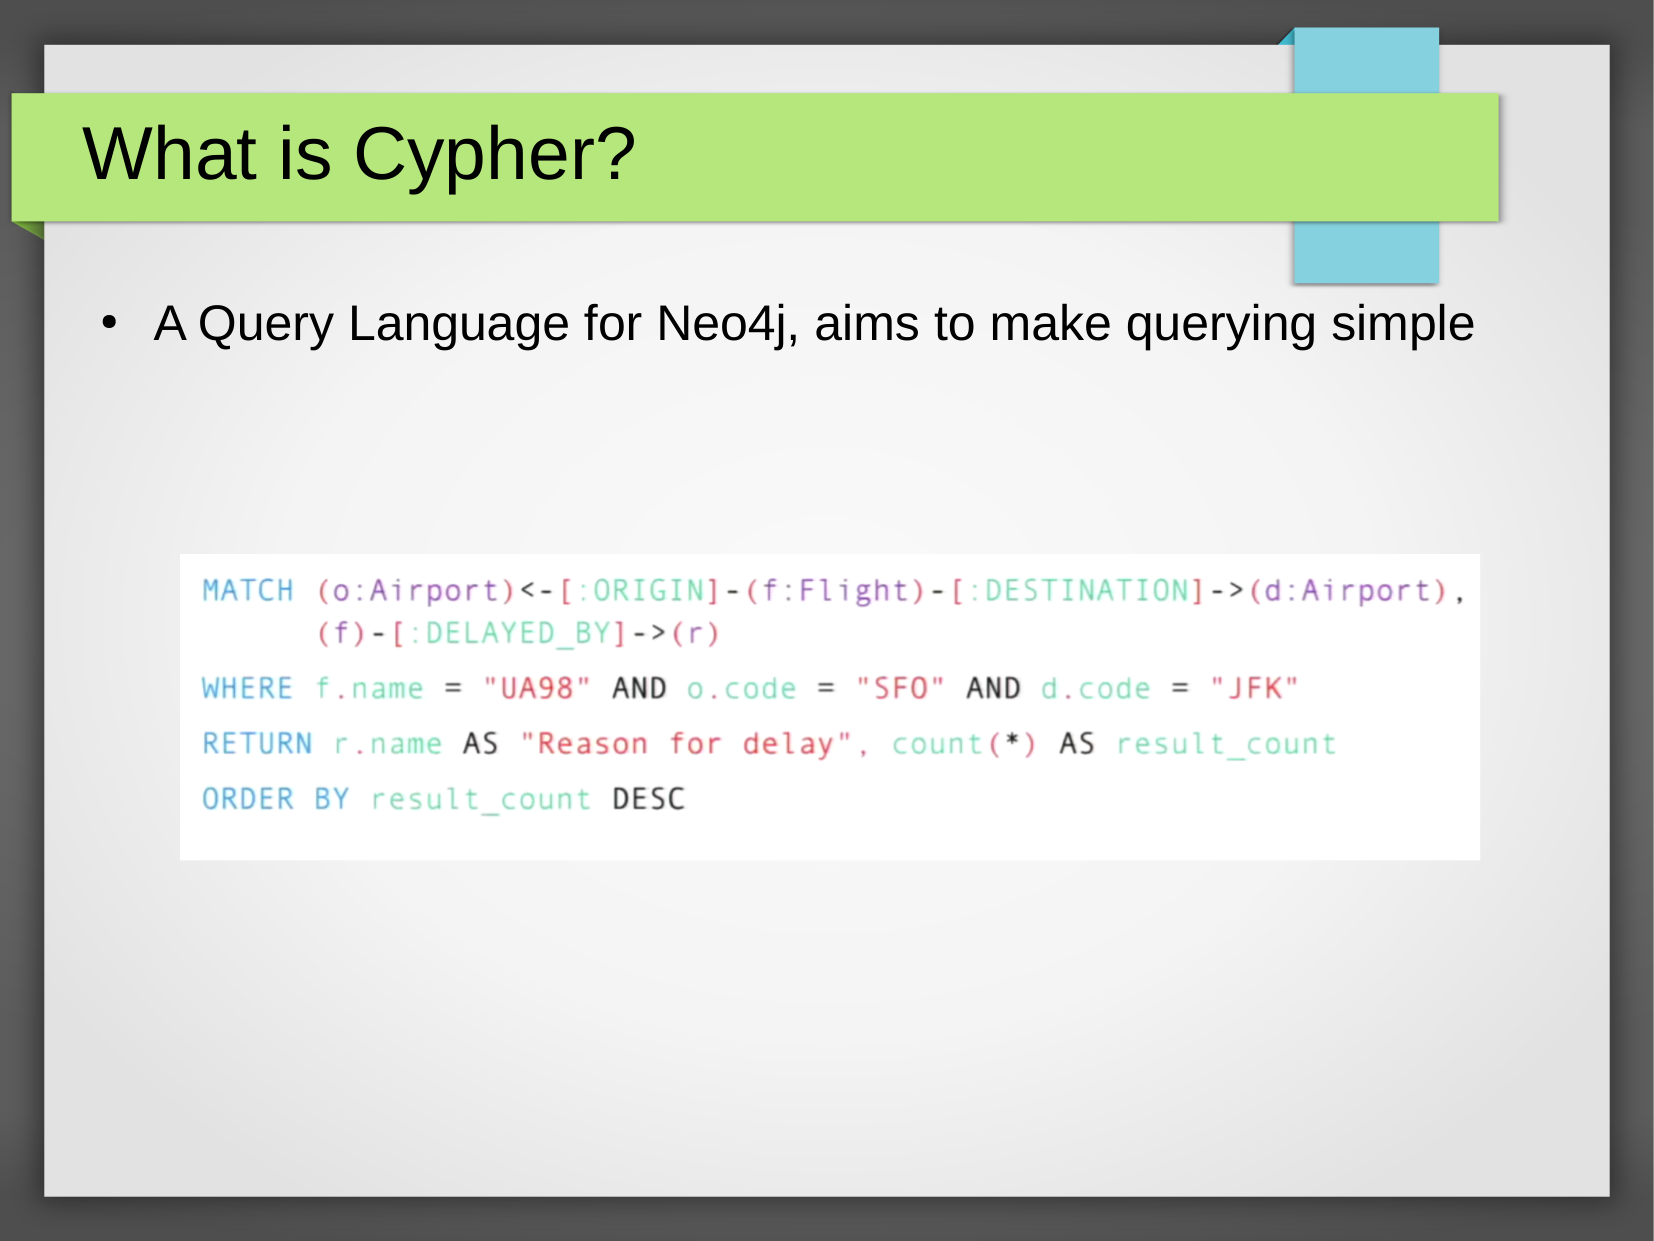

# What is Cypher?
A Query Language for Neo4j, aims to make querying simple